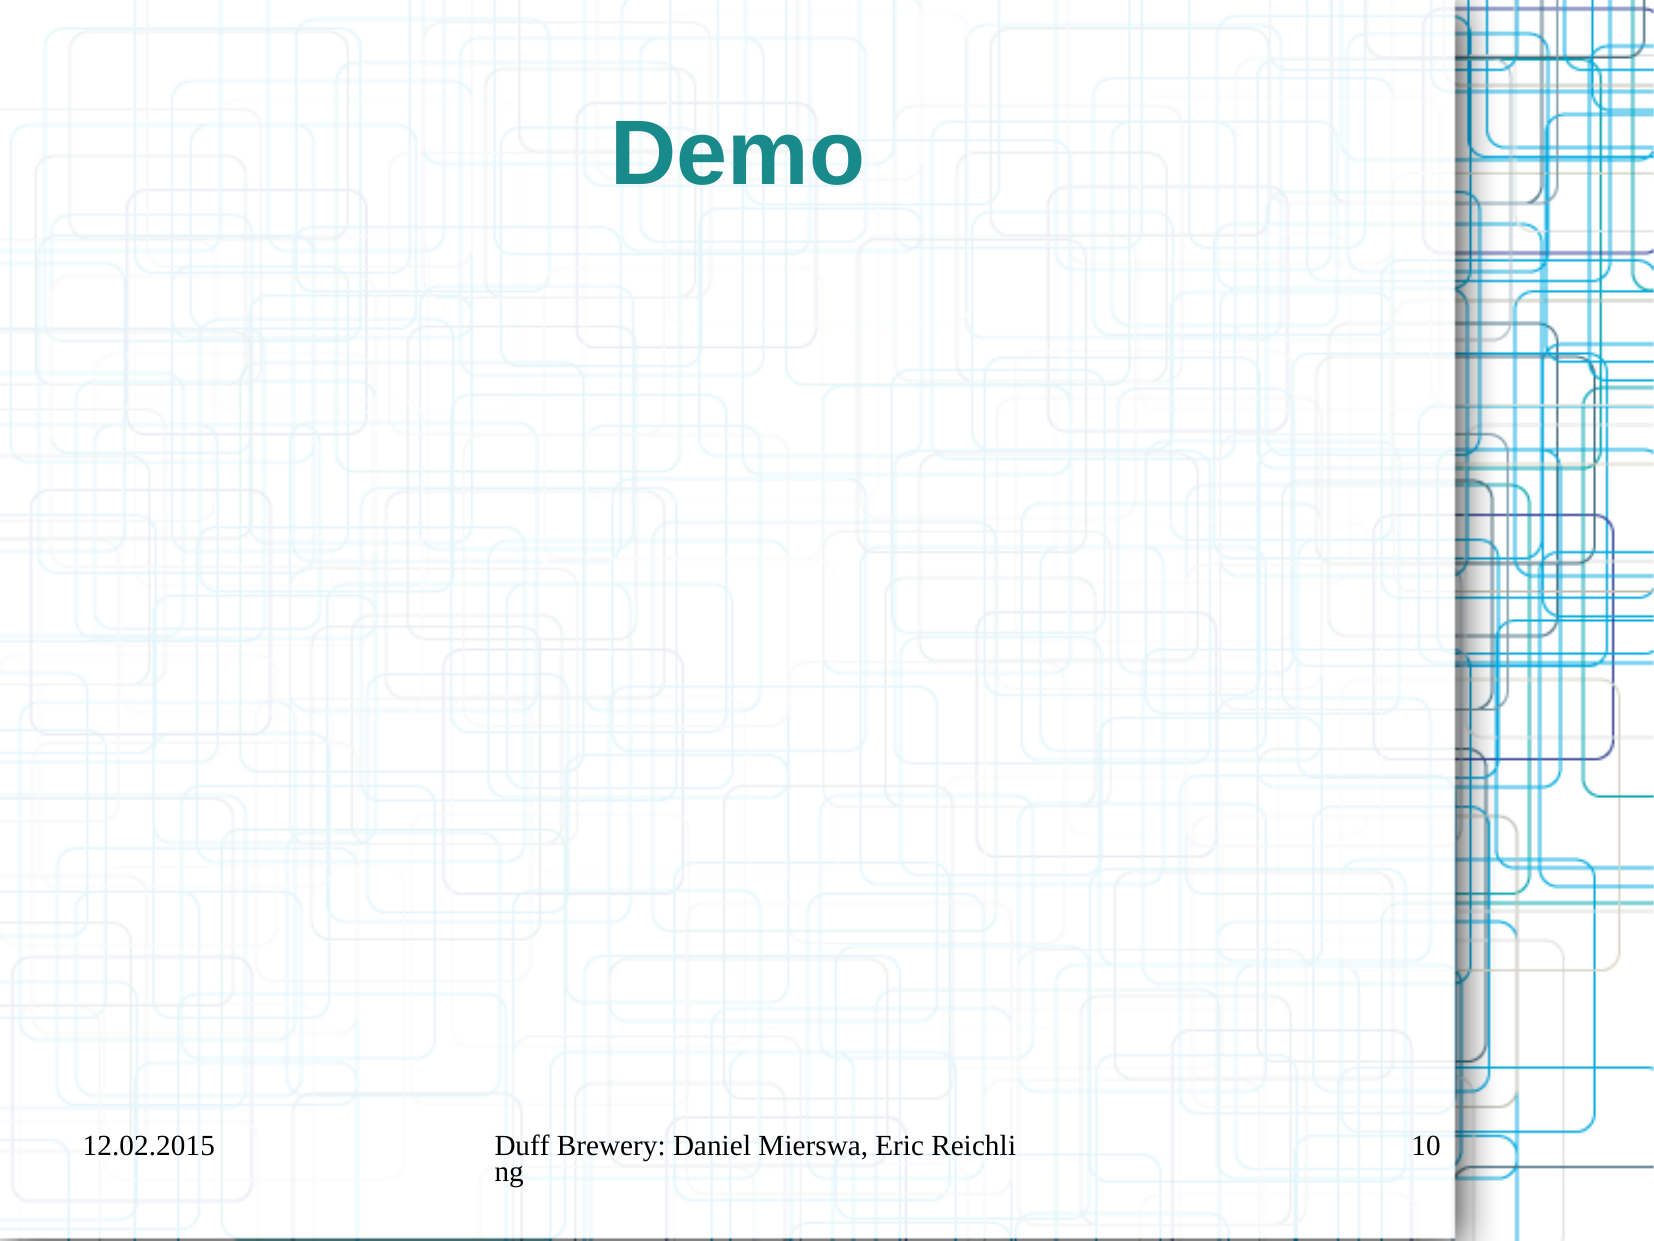

# Demo
12.02.2015
Duff Brewery: Daniel Mierswa, Eric Reichling
10